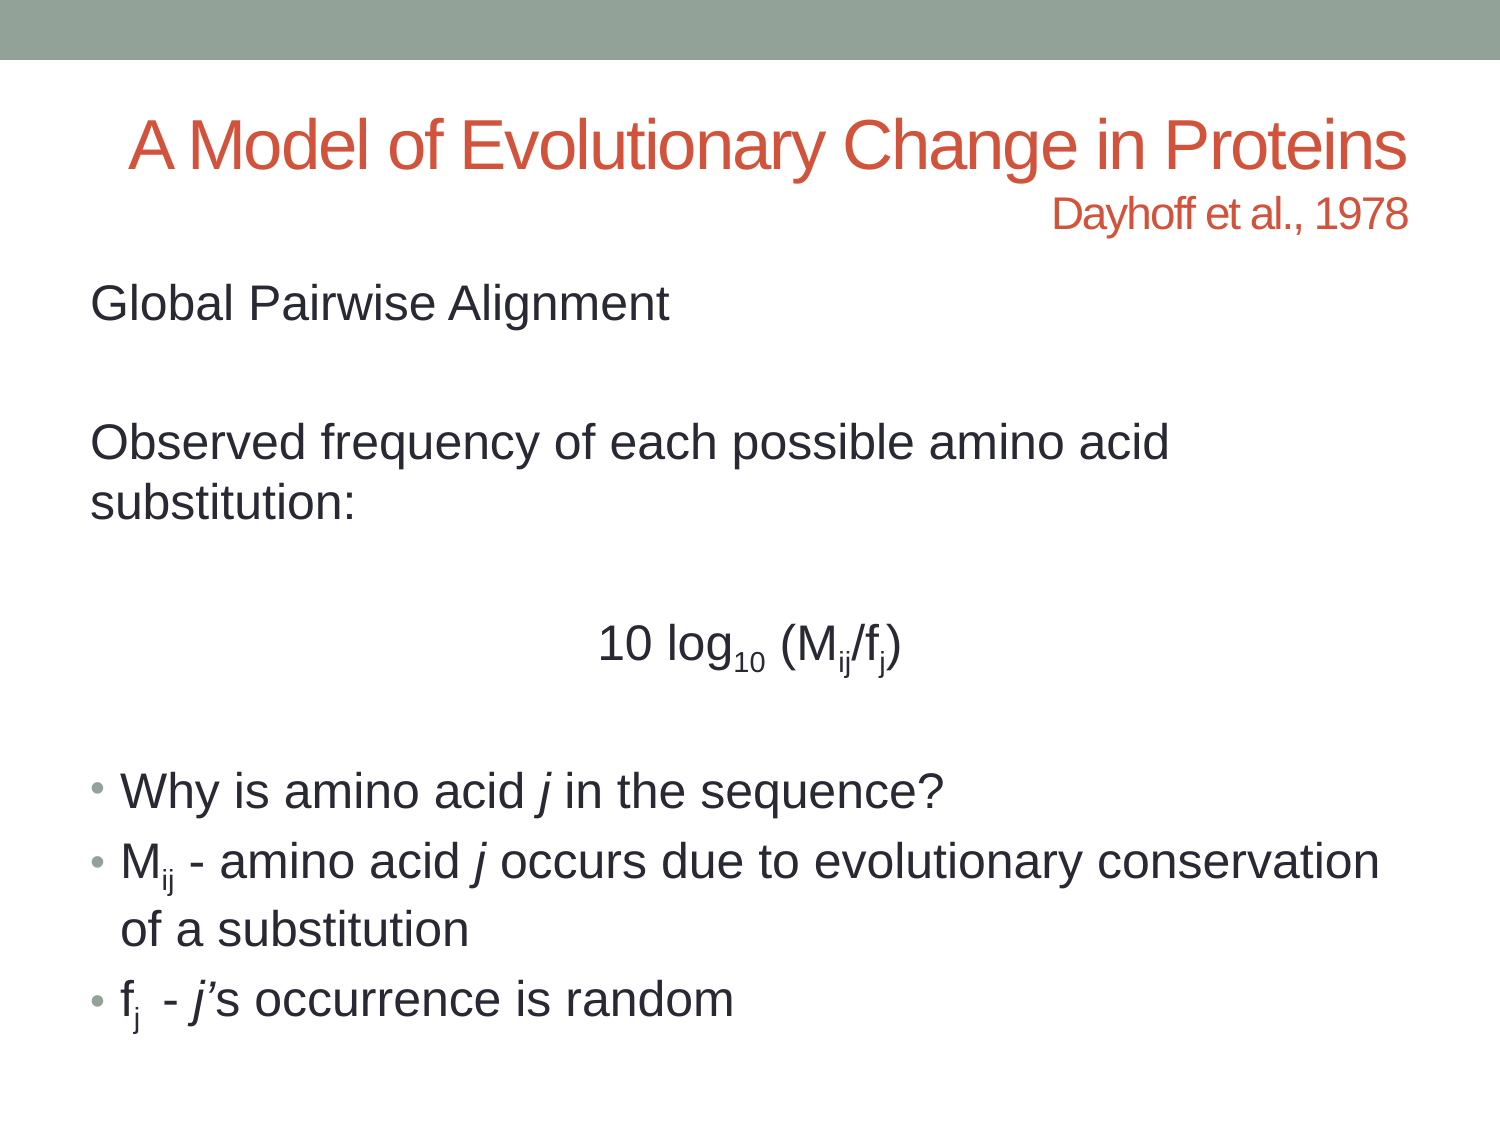

# A Model of Evolutionary Change in Proteins Dayhoff et al., 1978
Global Pairwise Alignment
Observed frequency of each possible amino acid substitution:
10 log10 (Mij/fj)
Why is amino acid j in the sequence?
Mij - amino acid j occurs due to evolutionary conservation of a substitution
fj - j’s occurrence is random